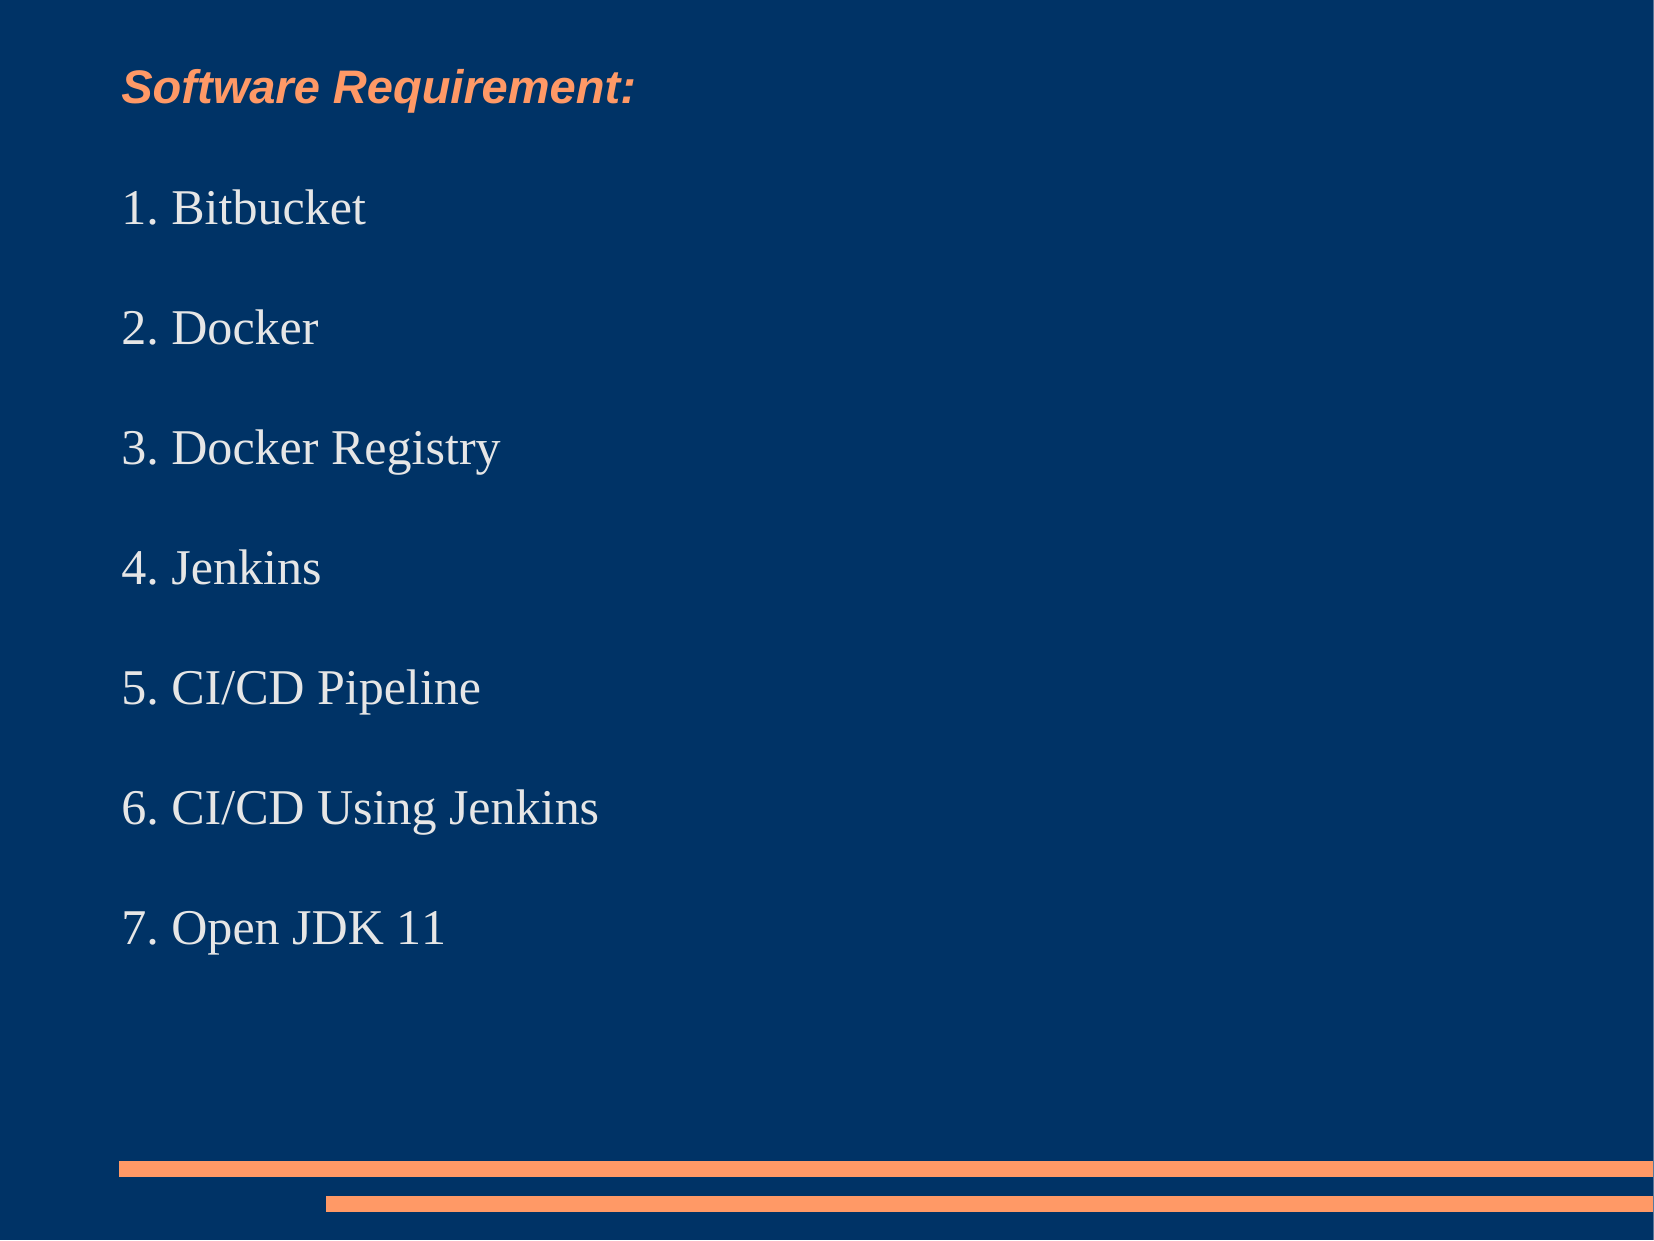

# Software Requirement:
1. Bitbucket
2. Docker
3. Docker Registry
4. Jenkins
5. CI/CD Pipeline
6. CI/CD Using Jenkins
7. Open JDK 11